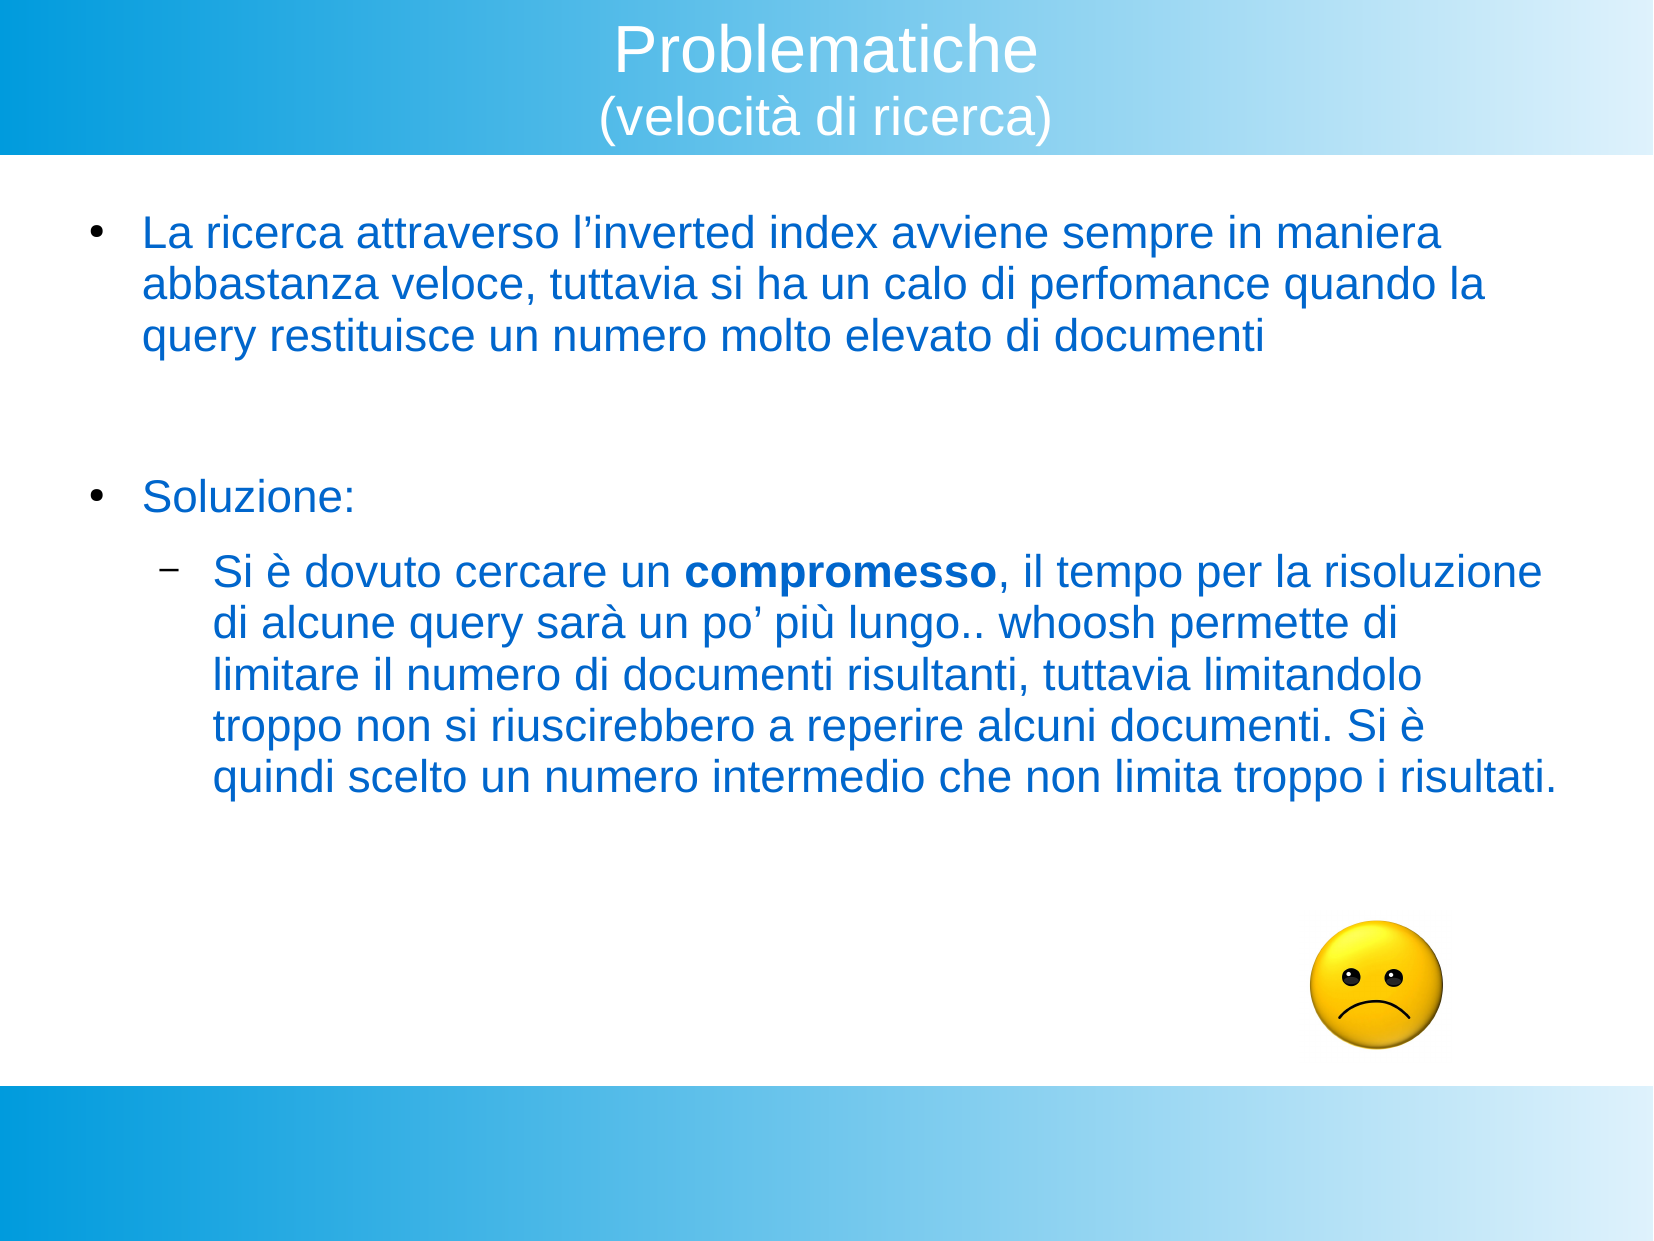

# Problematiche (velocità di ricerca)
La ricerca attraverso l’inverted index avviene sempre in maniera abbastanza veloce, tuttavia si ha un calo di perfomance quando la query restituisce un numero molto elevato di documenti
Soluzione:
Si è dovuto cercare un compromesso, il tempo per la risoluzione di alcune query sarà un po’ più lungo.. whoosh permette di limitare il numero di documenti risultanti, tuttavia limitandolo troppo non si riuscirebbero a reperire alcuni documenti. Si è quindi scelto un numero intermedio che non limita troppo i risultati.